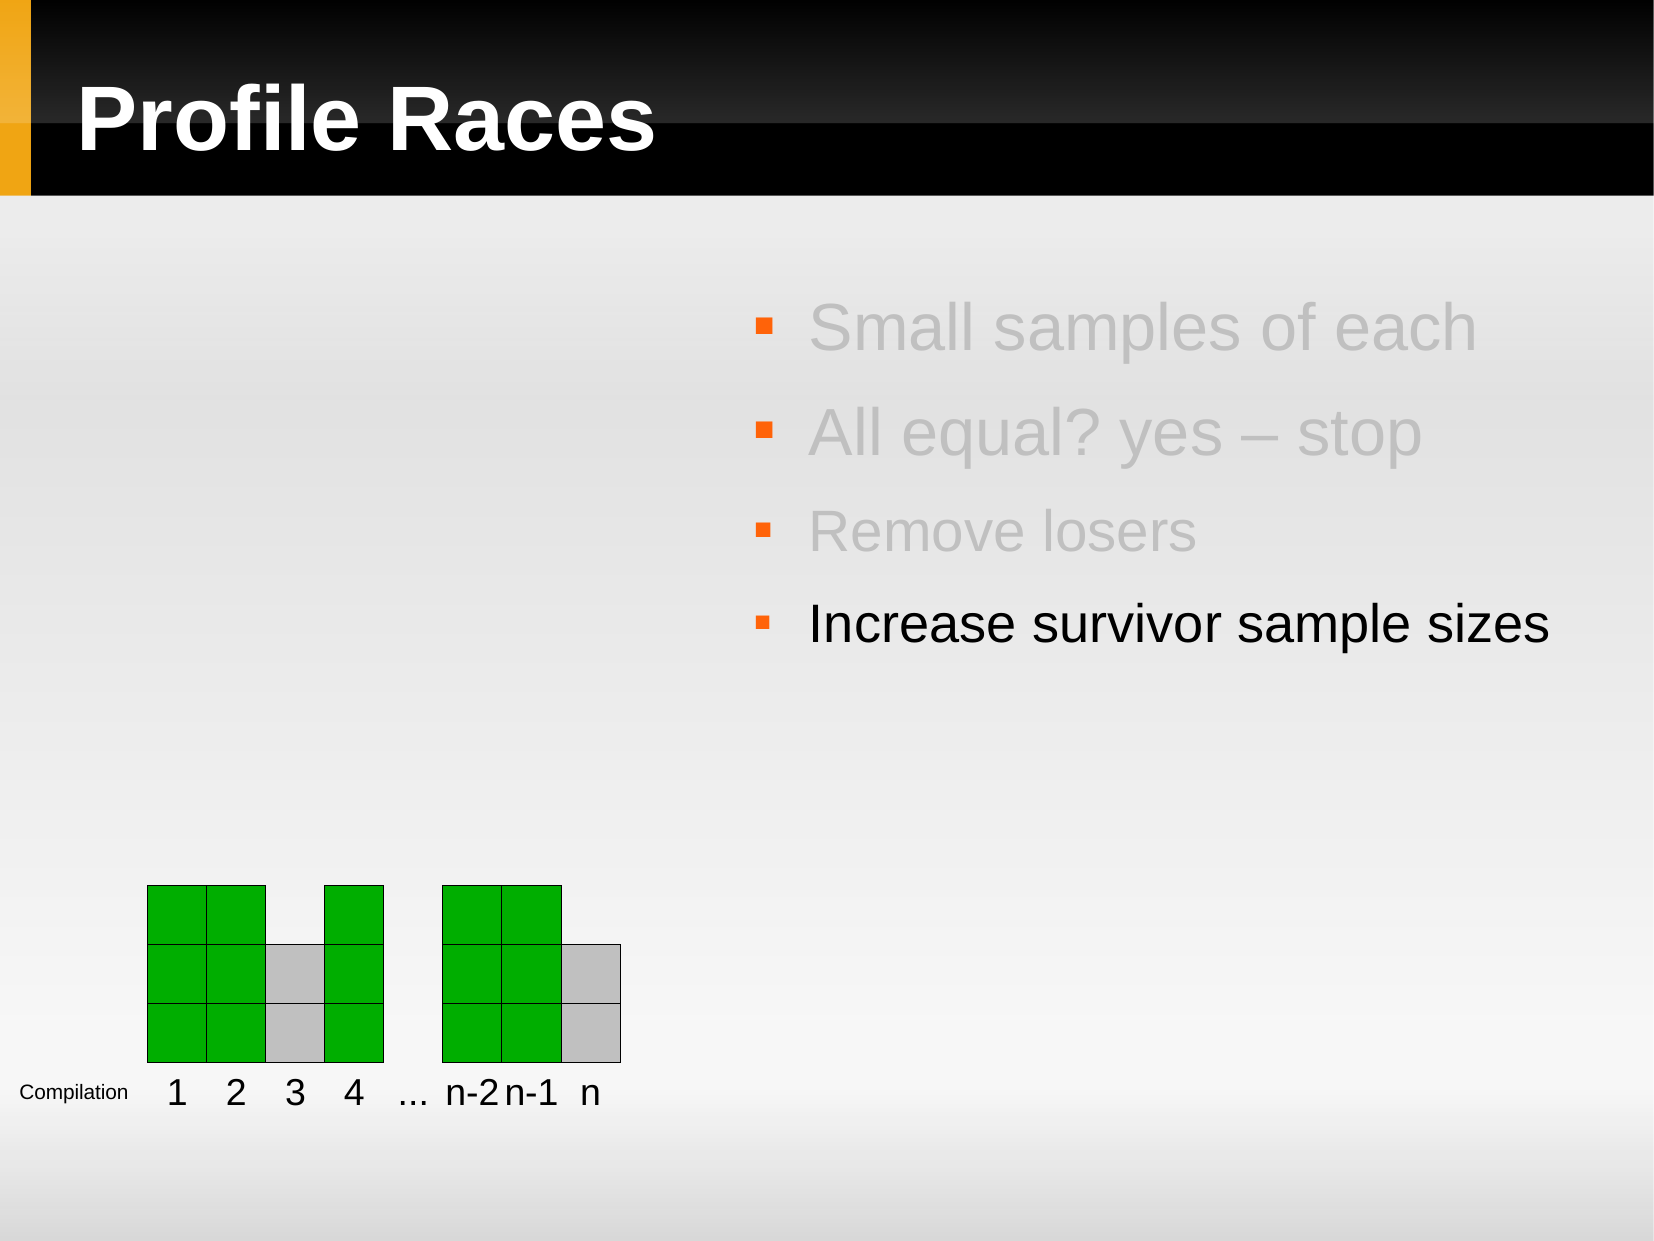

# Profile Races
Small samples of each
All equal? yes – stop
Remove losers
Increase survivor sample sizes
Compilation
1
2
3
4
...
n-2
n-1
n